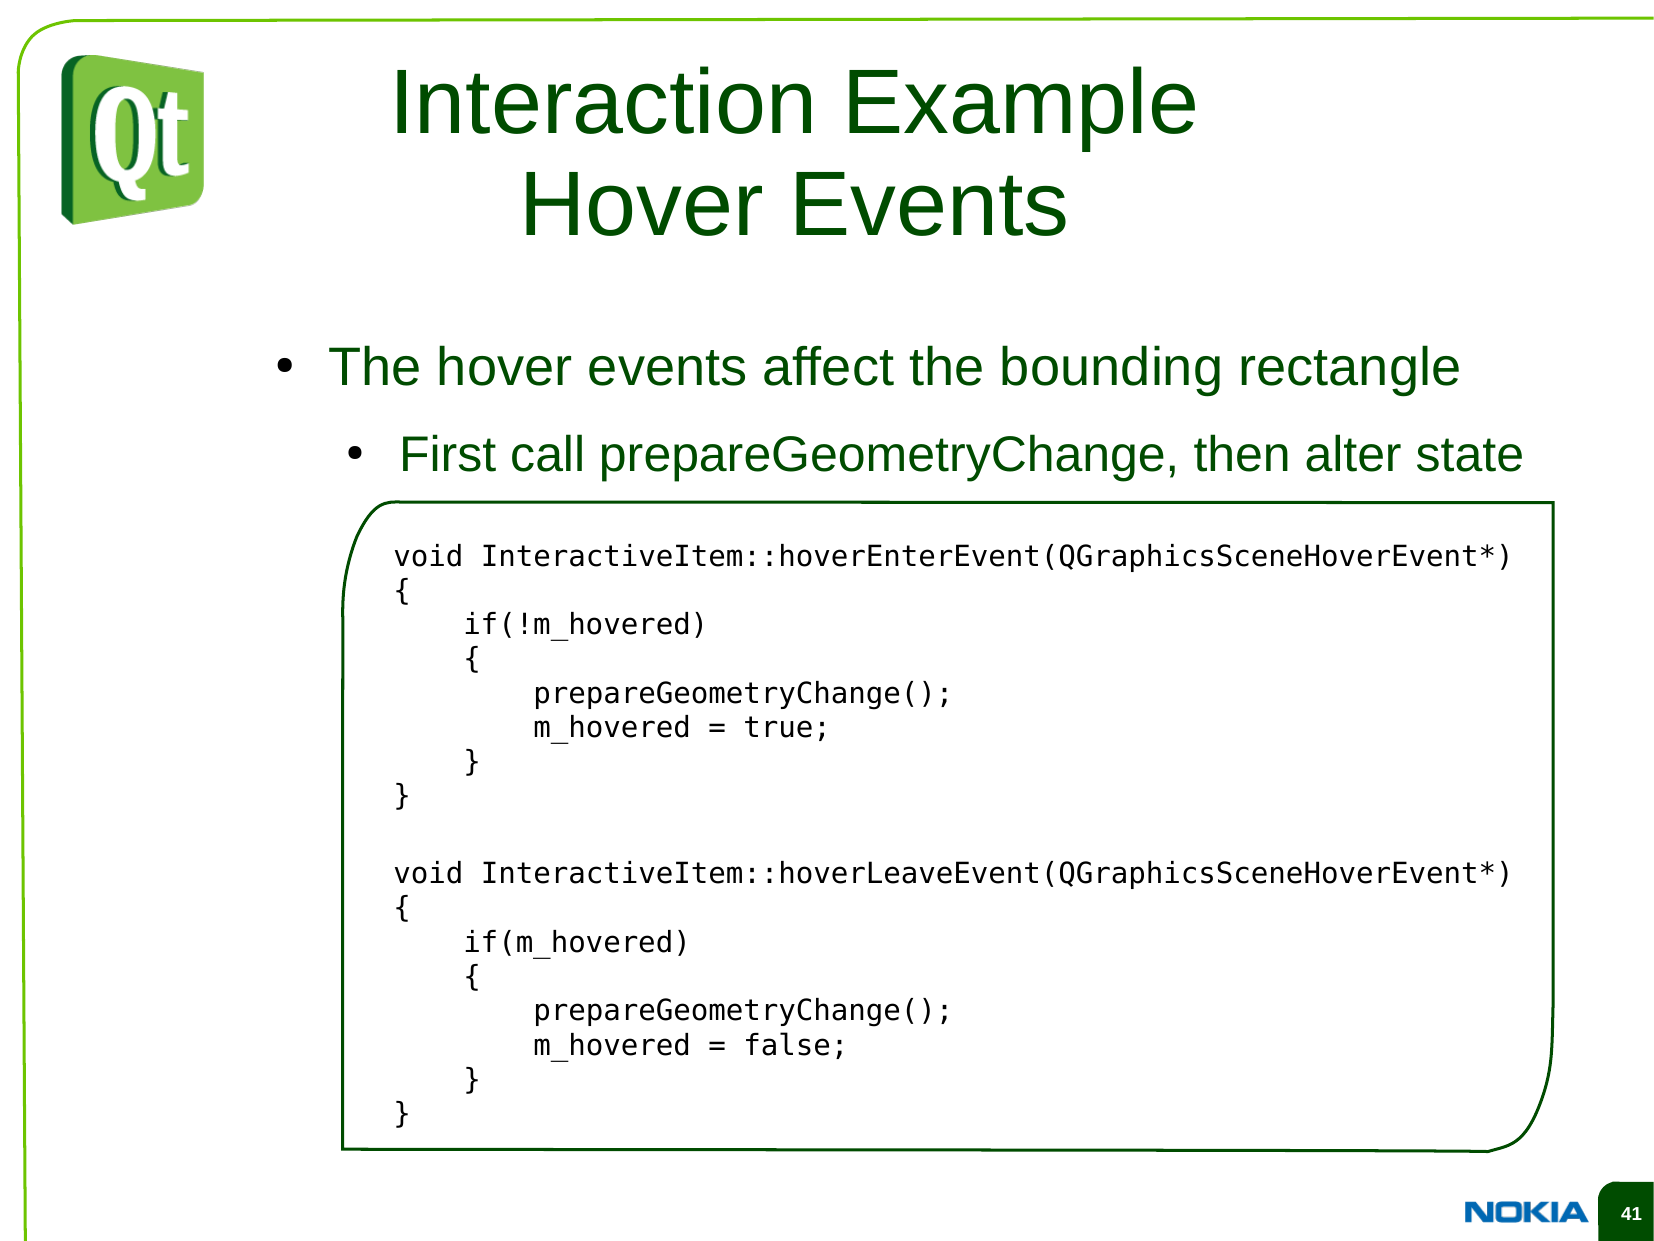

# Interaction Example Hover Events
The hover events affect the bounding rectangle
First call prepareGeometryChange, then alter state
void InteractiveItem::hoverEnterEvent(QGraphicsSceneHoverEvent*)
{
 if(!m_hovered)
 {
 prepareGeometryChange();
 m_hovered = true;
 }
}
void InteractiveItem::hoverLeaveEvent(QGraphicsSceneHoverEvent*)
{
 if(m_hovered)
 {
 prepareGeometryChange();
 m_hovered = false;
 }
}